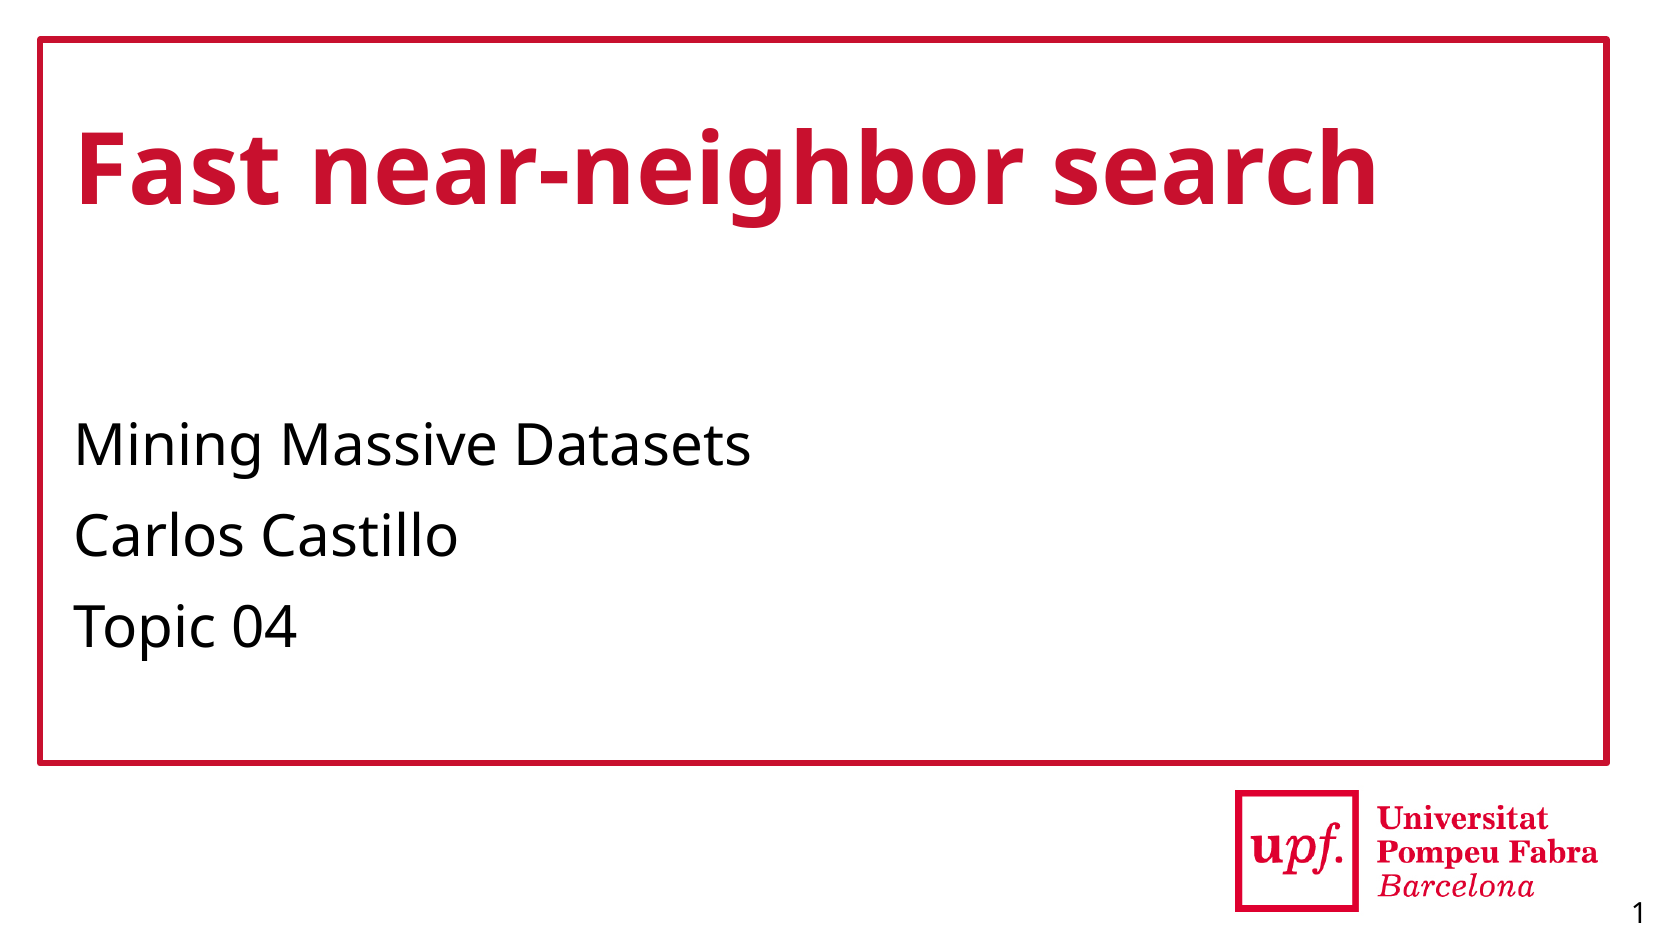

Fast near-neighbor search
Mining Massive Datasets
Carlos Castillo
Topic 04
1